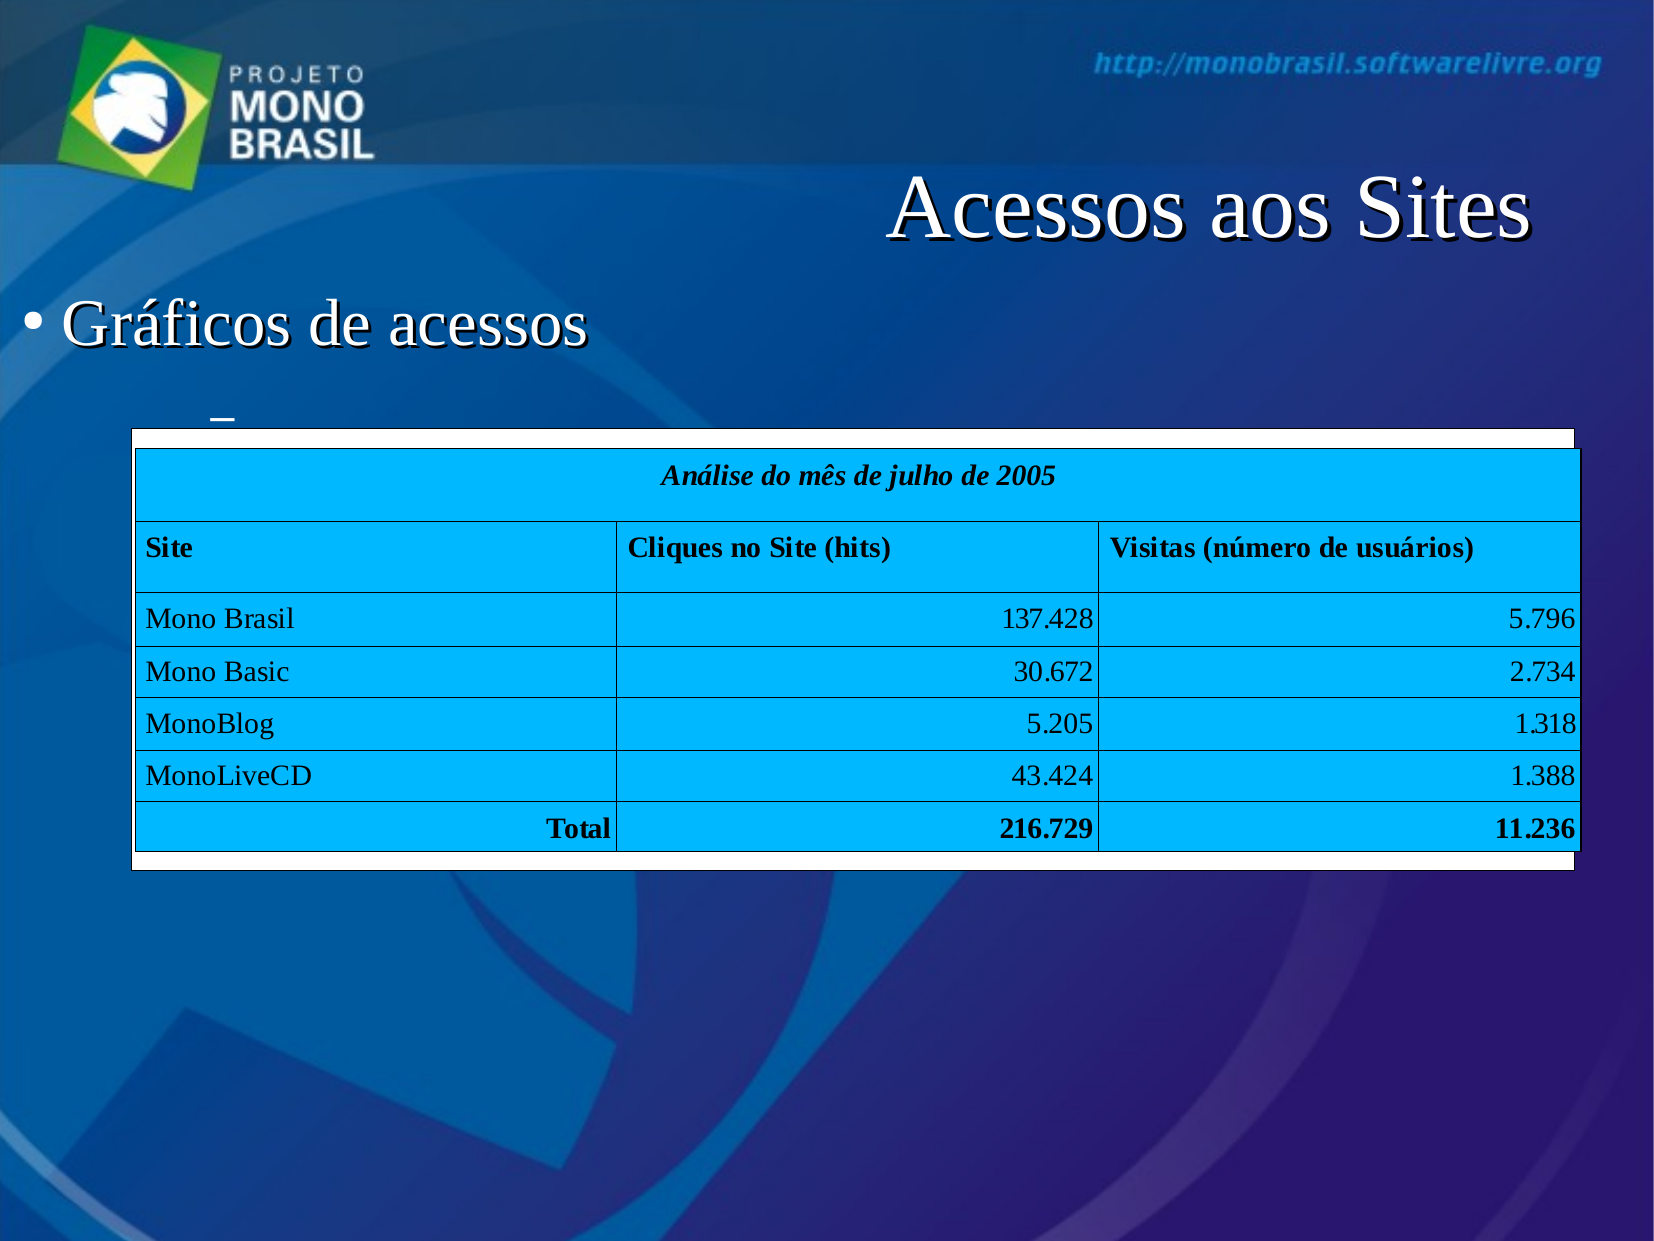

# Acessos aos Sites
 Gráficos de acessos